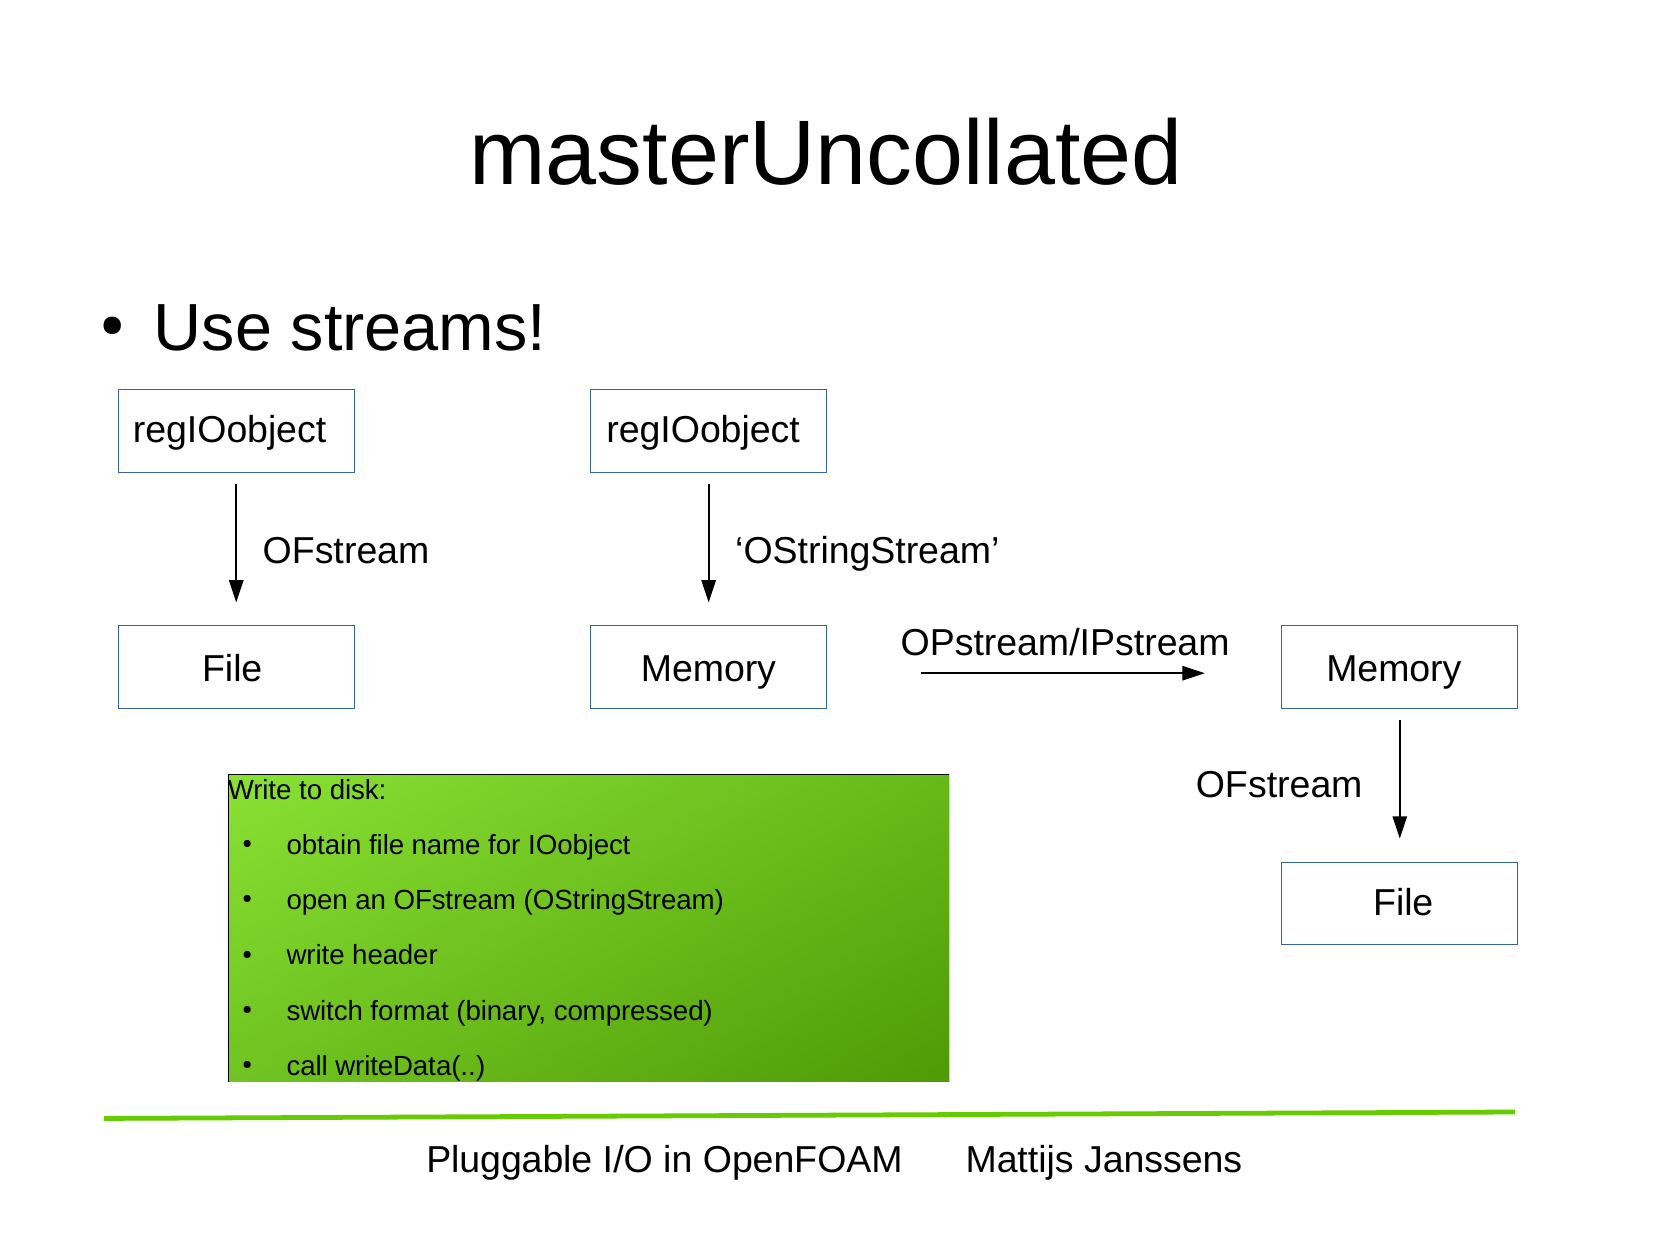

# masterUncollated
Use streams!
regIOobject
regIOobject
OFstream
‘OStringStream’
OPstream/IPstream
File
Memory
Memory
OFstream
Write to disk:
obtain file name for IOobject
open an OFstream (OStringStream)
write header
switch format (binary, compressed)
call writeData(..)
File